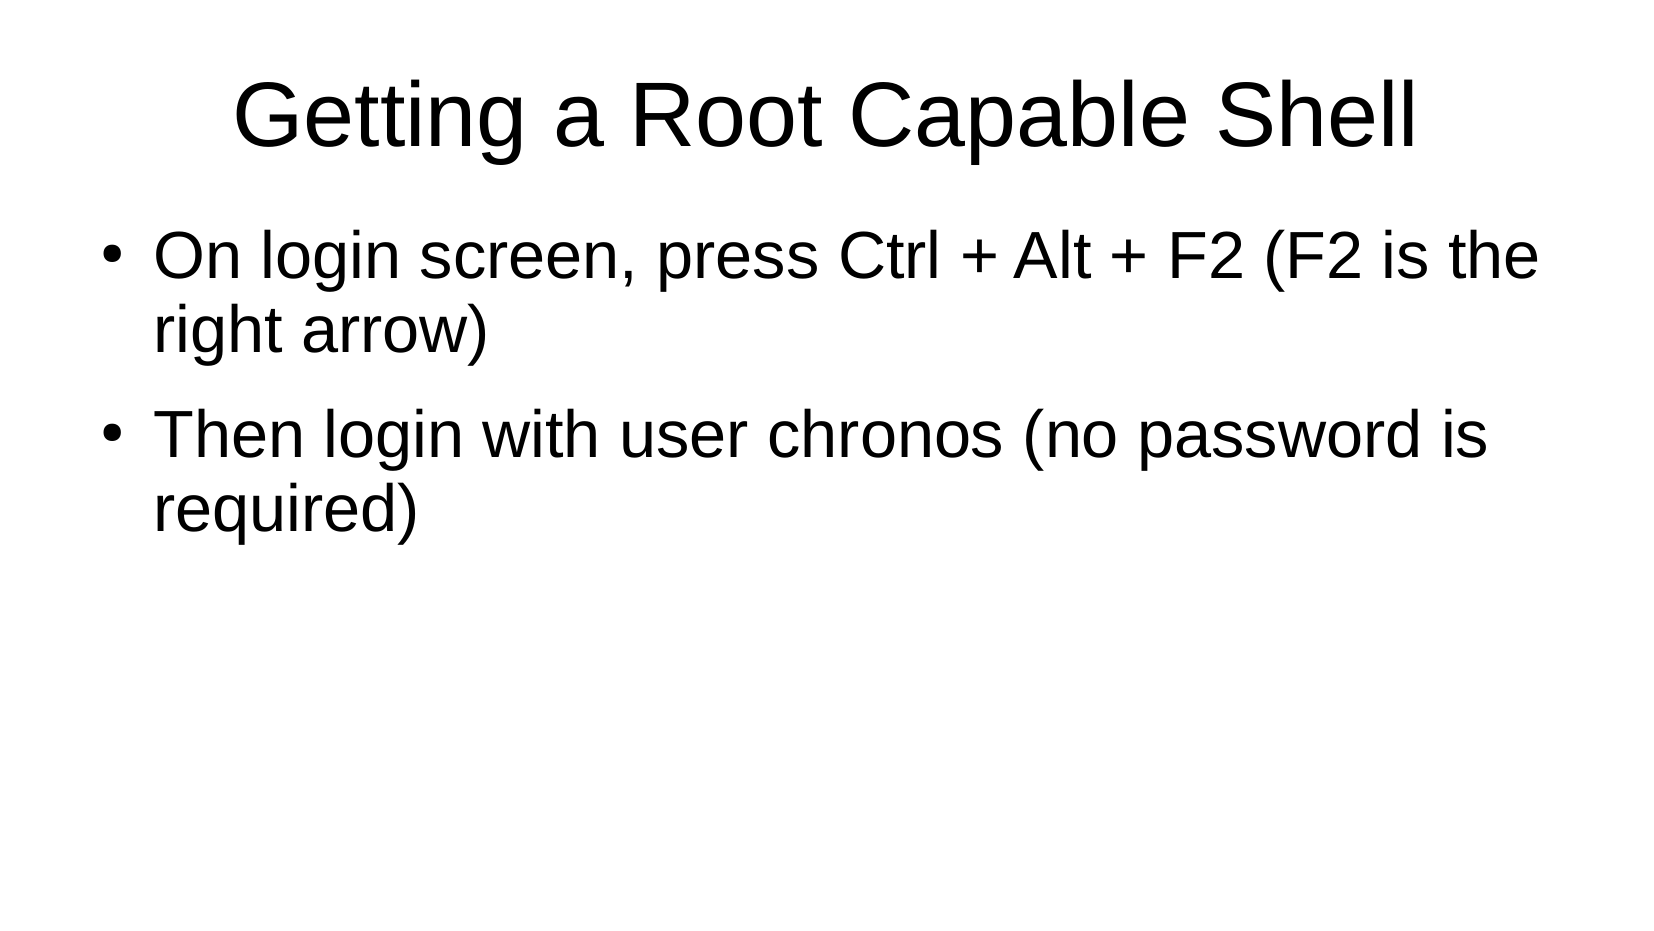

# Getting a Root Capable Shell
On login screen, press Ctrl + Alt + F2 (F2 is the right arrow)
Then login with user chronos (no password is required)